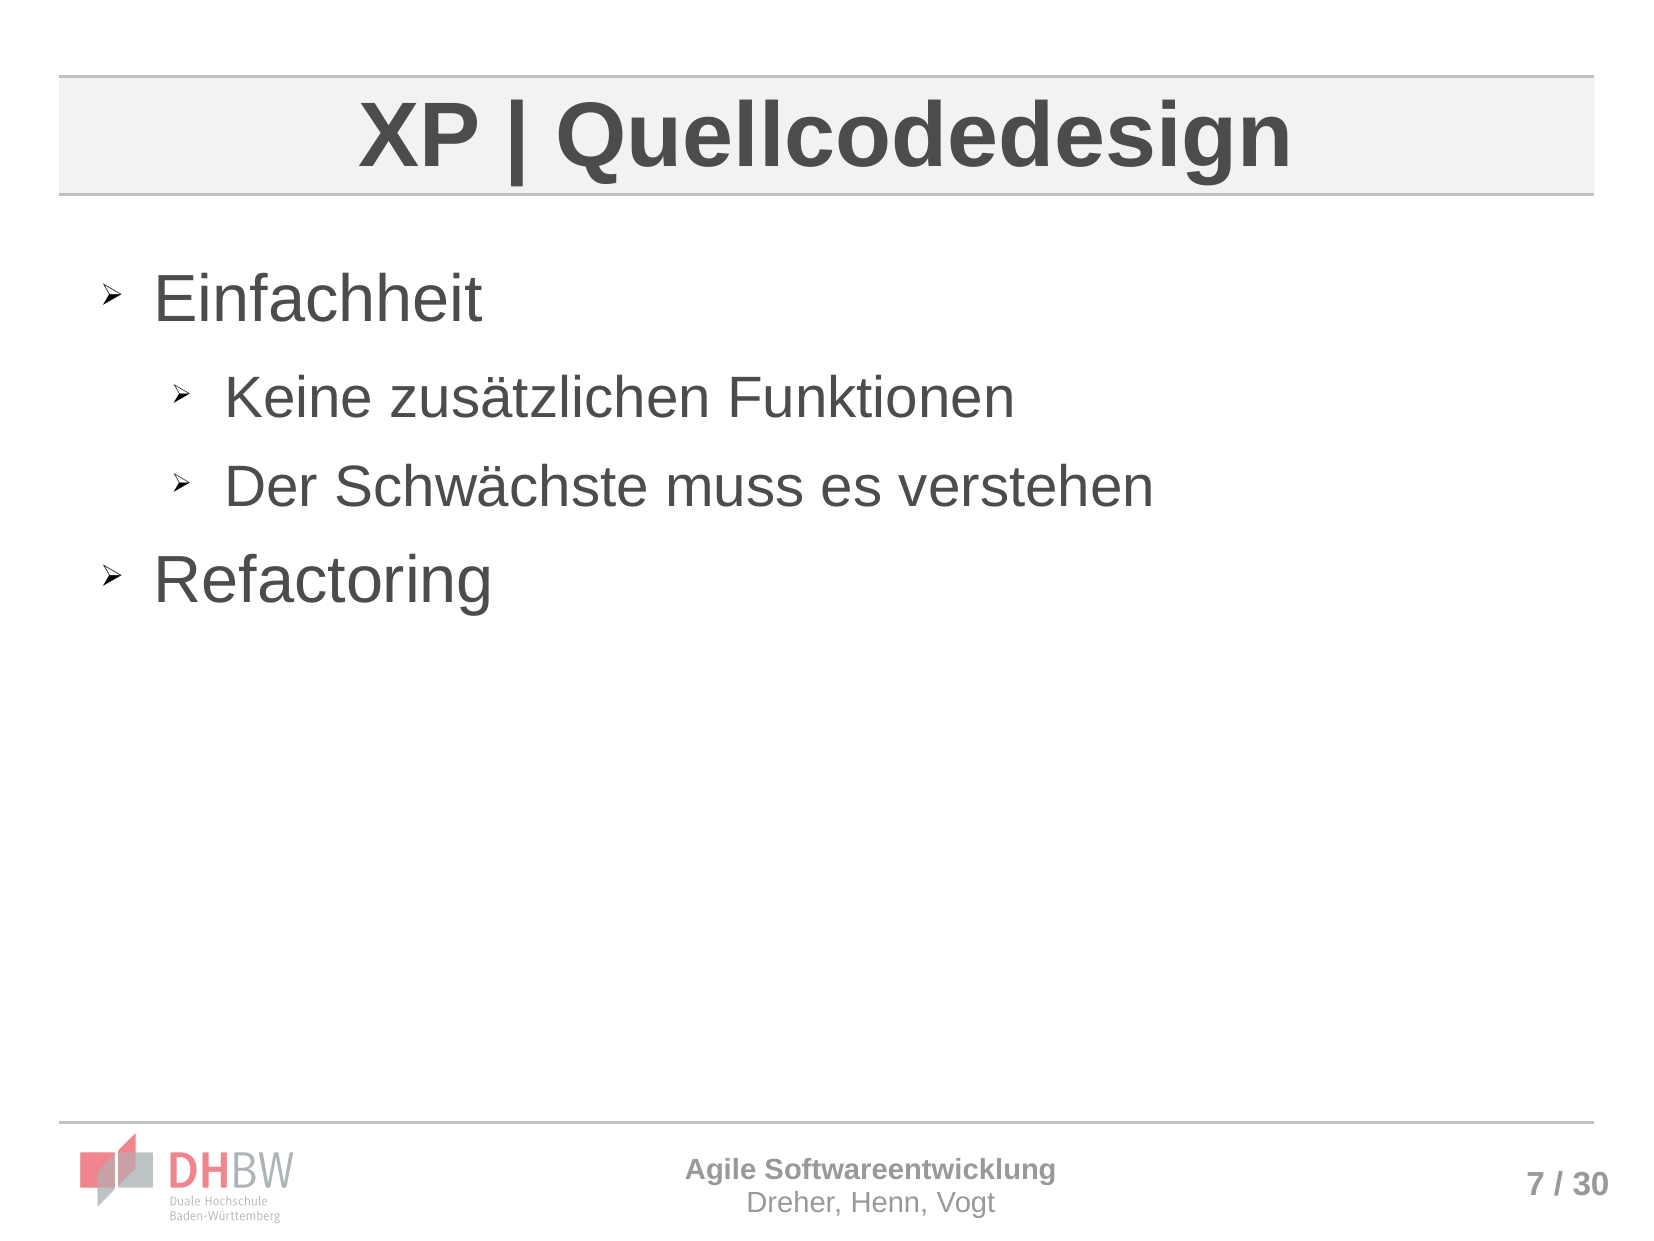

# XP | Quellcodedesign
Einfachheit
Keine zusätzlichen Funktionen
Der Schwächste muss es verstehen
Refactoring